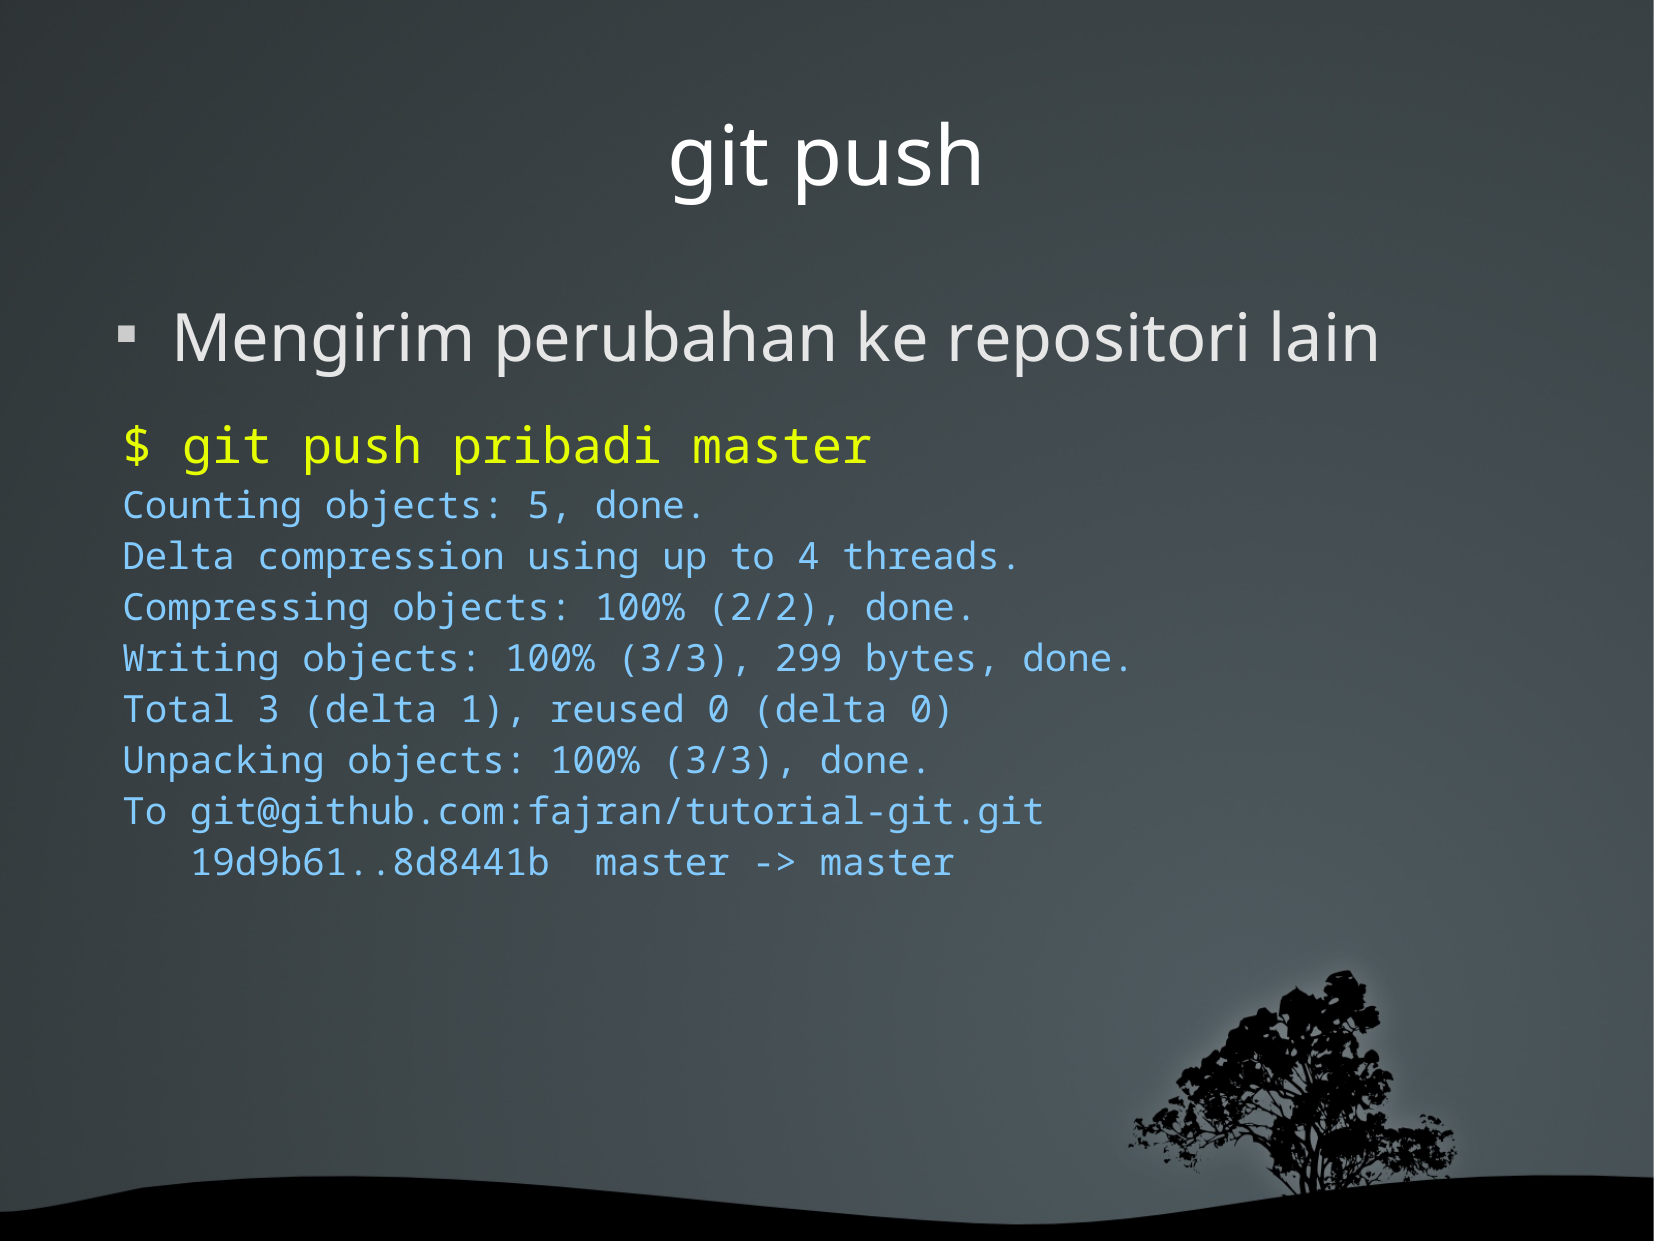

# git push
Mengirim perubahan ke repositori lain
$ git push pribadi master
Counting objects: 5, done.
Delta compression using up to 4 threads.
Compressing objects: 100% (2/2), done.
Writing objects: 100% (3/3), 299 bytes, done.
Total 3 (delta 1), reused 0 (delta 0)
Unpacking objects: 100% (3/3), done.
To git@github.com:fajran/tutorial-git.git
 19d9b61..8d8441b master -> master